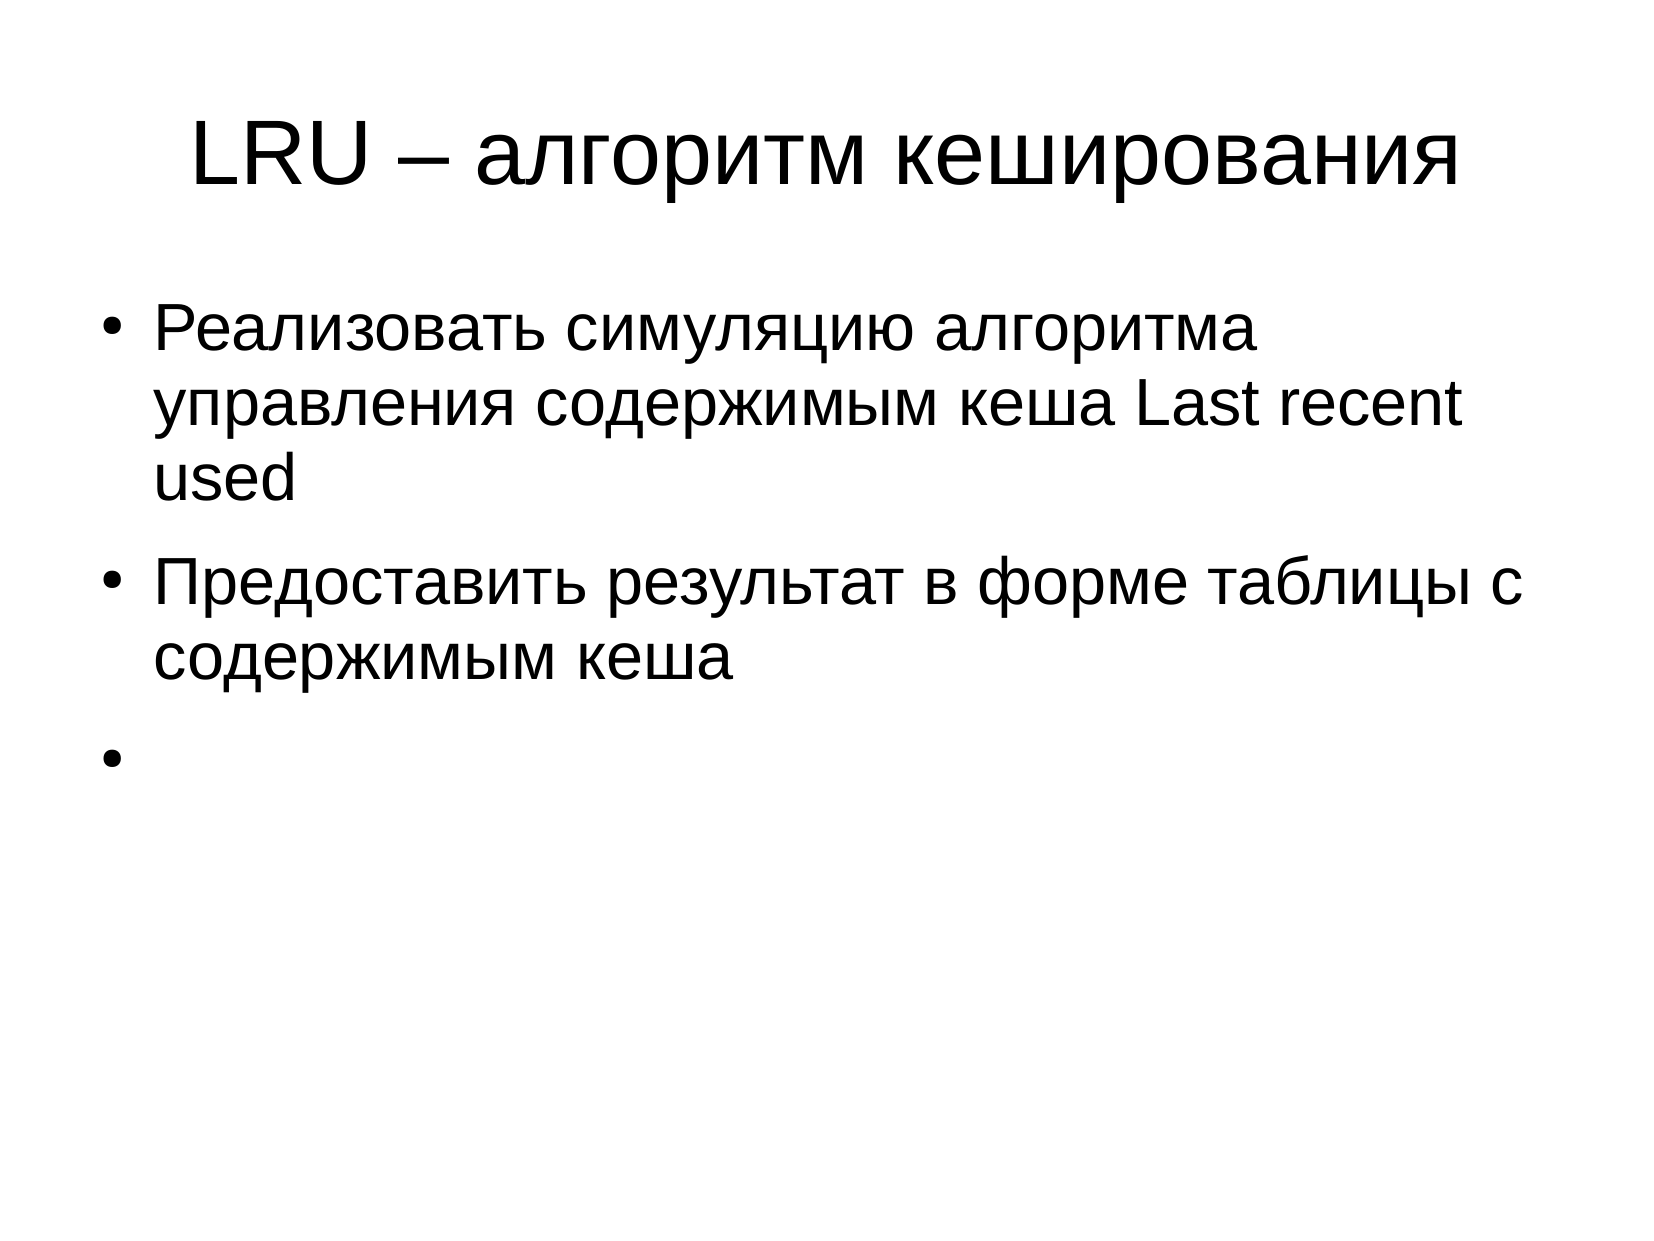

# LRU – алгоритм кеширования
Реализовать симуляцию алгоритма управления содержимым кеша Last recent used
Предоставить результат в форме таблицы с содержимым кеша